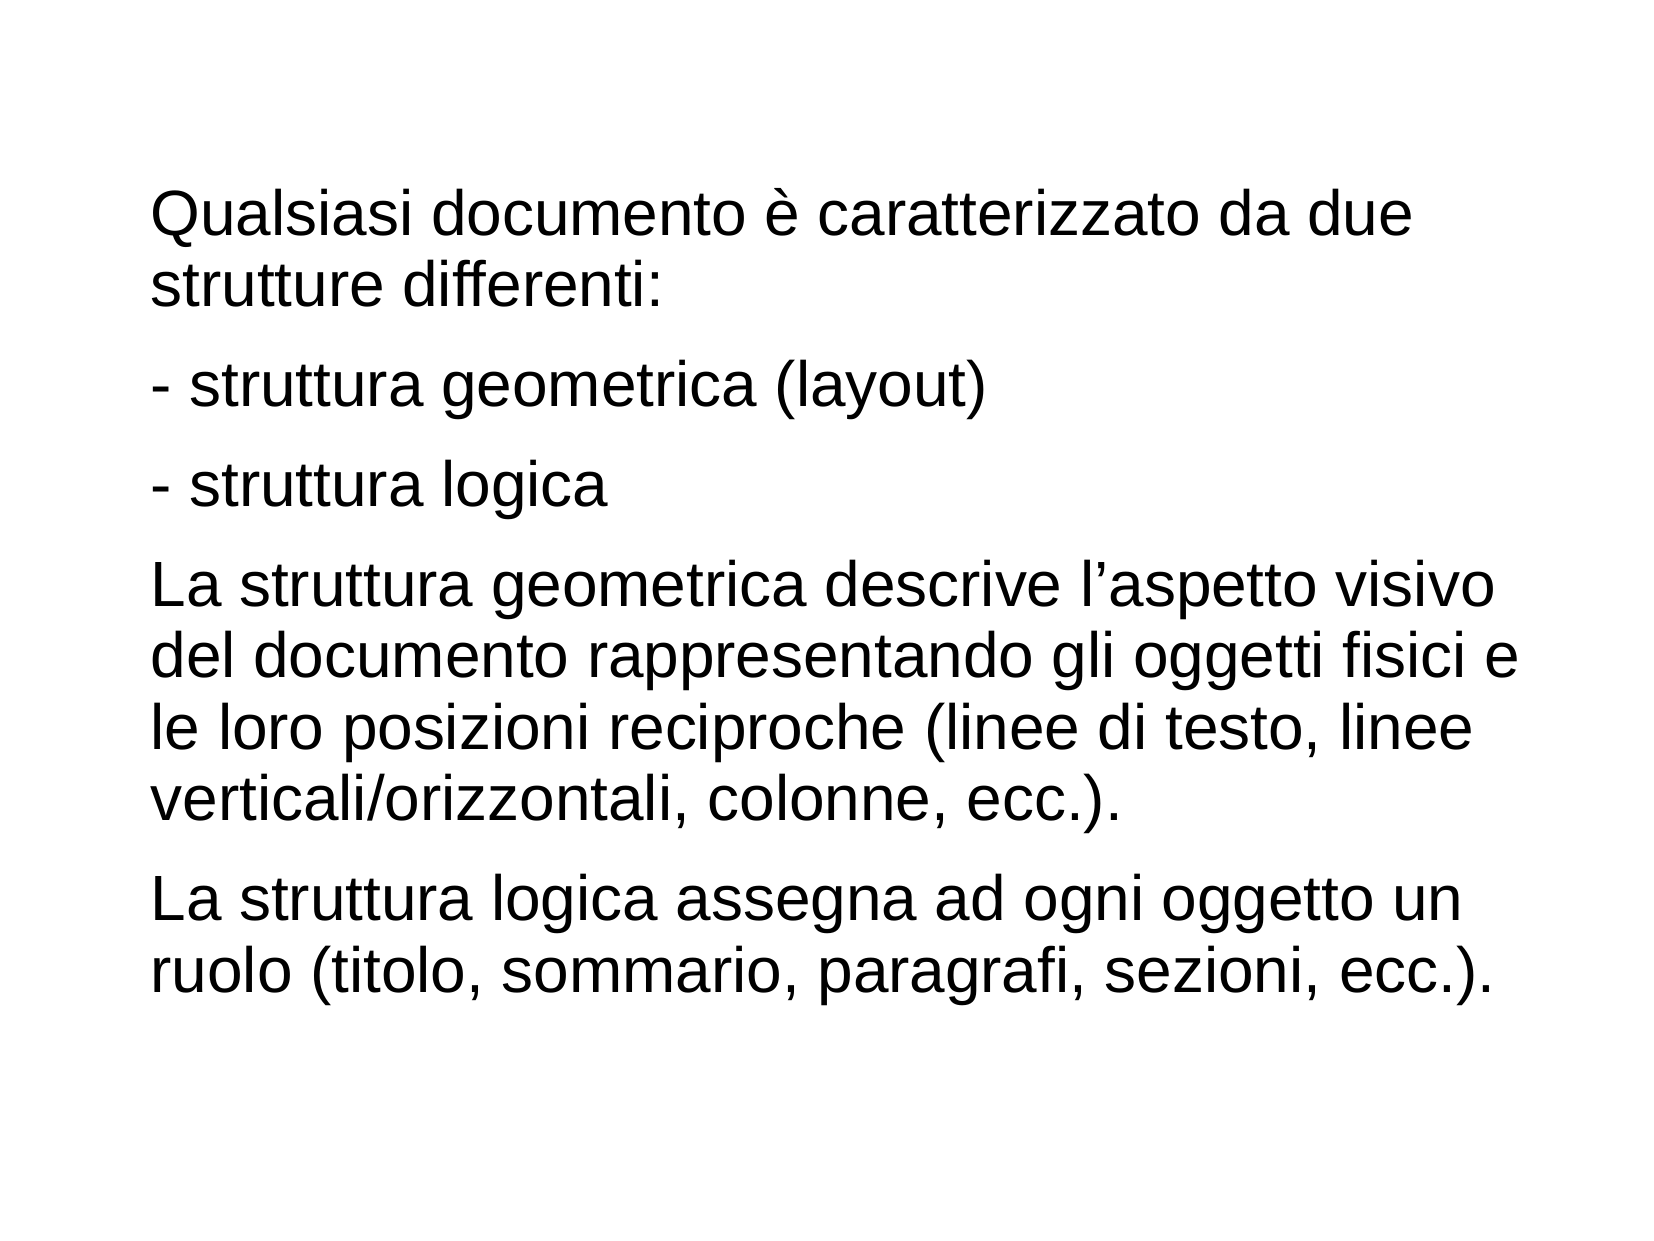

# Qualsiasi documento è caratterizzato da due strutture differenti:
- struttura geometrica (layout)
- struttura logica
La struttura geometrica descrive l’aspetto visivo del documento rappresentando gli oggetti fisici e le loro posizioni reciproche (linee di testo, linee verticali/orizzontali, colonne, ecc.).
La struttura logica assegna ad ogni oggetto un ruolo (titolo, sommario, paragrafi, sezioni, ecc.).